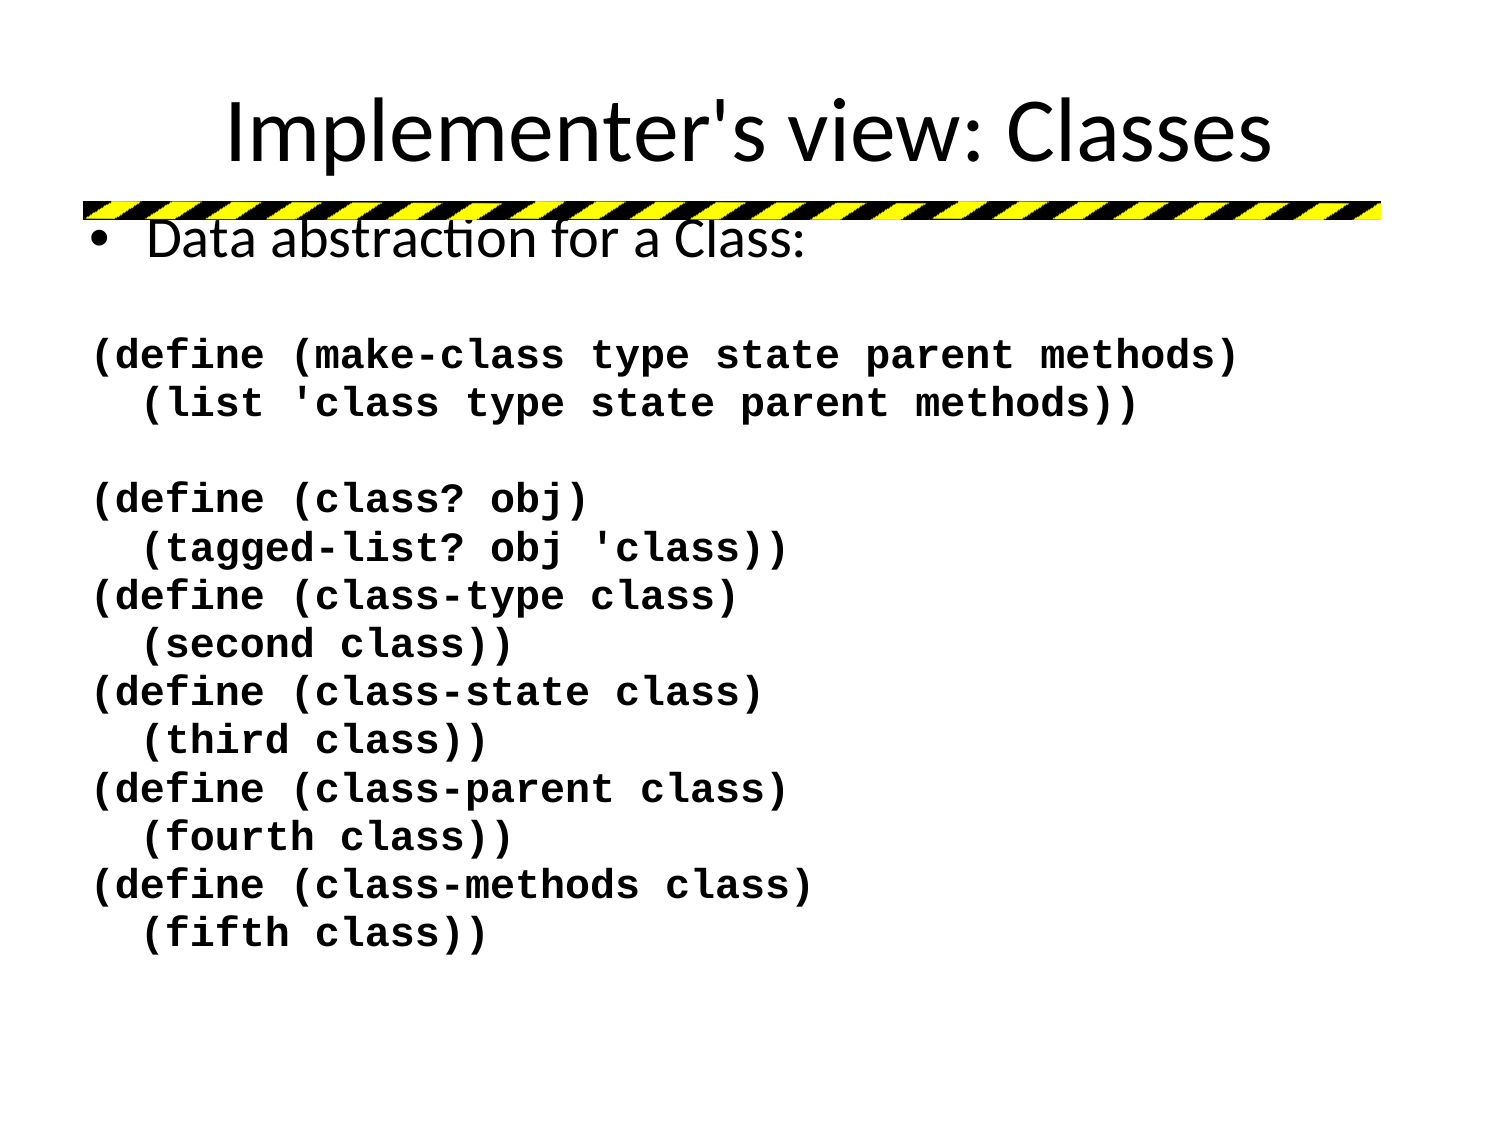

# Implementer's view: Classes
Data abstraction for a Class:
(define (make-class type state parent methods)
 (list 'class type state parent methods))
(define (class? obj)
 (tagged-list? obj 'class))
(define (class-type class)
 (second class))
(define (class-state class)
 (third class))
(define (class-parent class)
 (fourth class))
(define (class-methods class)
 (fifth class))